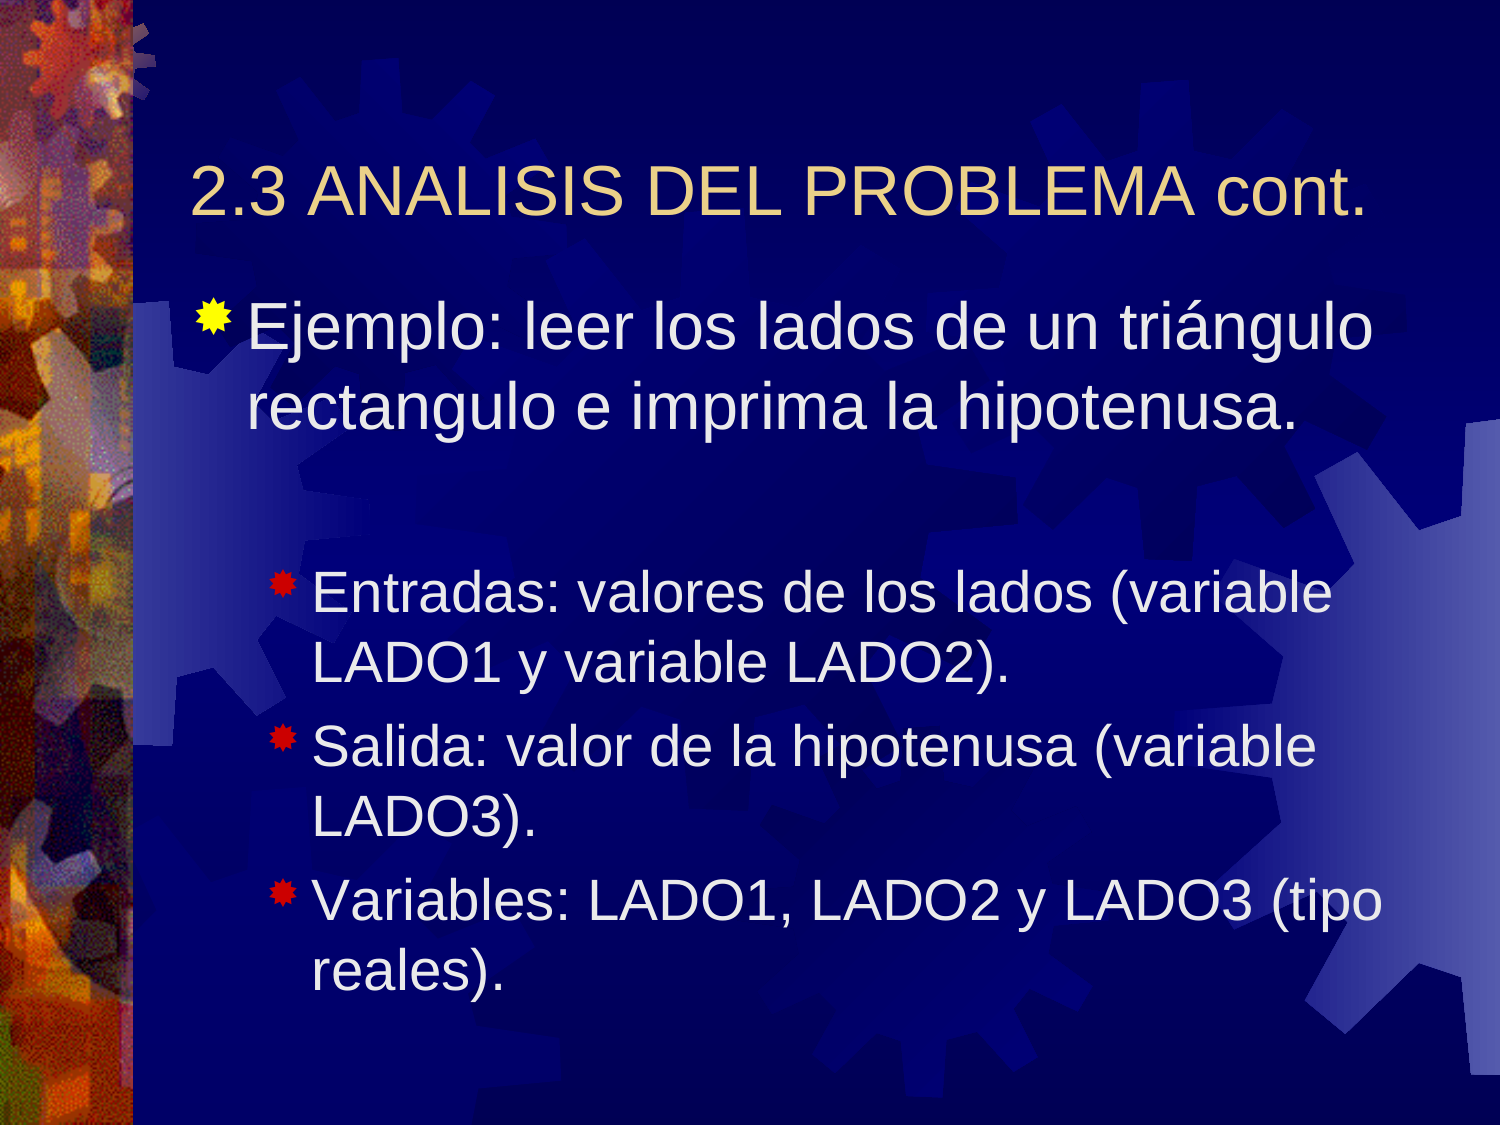

# 2.3 ANALISIS DEL PROBLEMA cont.
Ejemplo: leer los lados de un triángulo rectangulo e imprima la hipotenusa.
Entradas: valores de los lados (variable LADO1 y variable LADO2).
Salida: valor de la hipotenusa (variable LADO3).
Variables: LADO1, LADO2 y LADO3 (tipo reales).